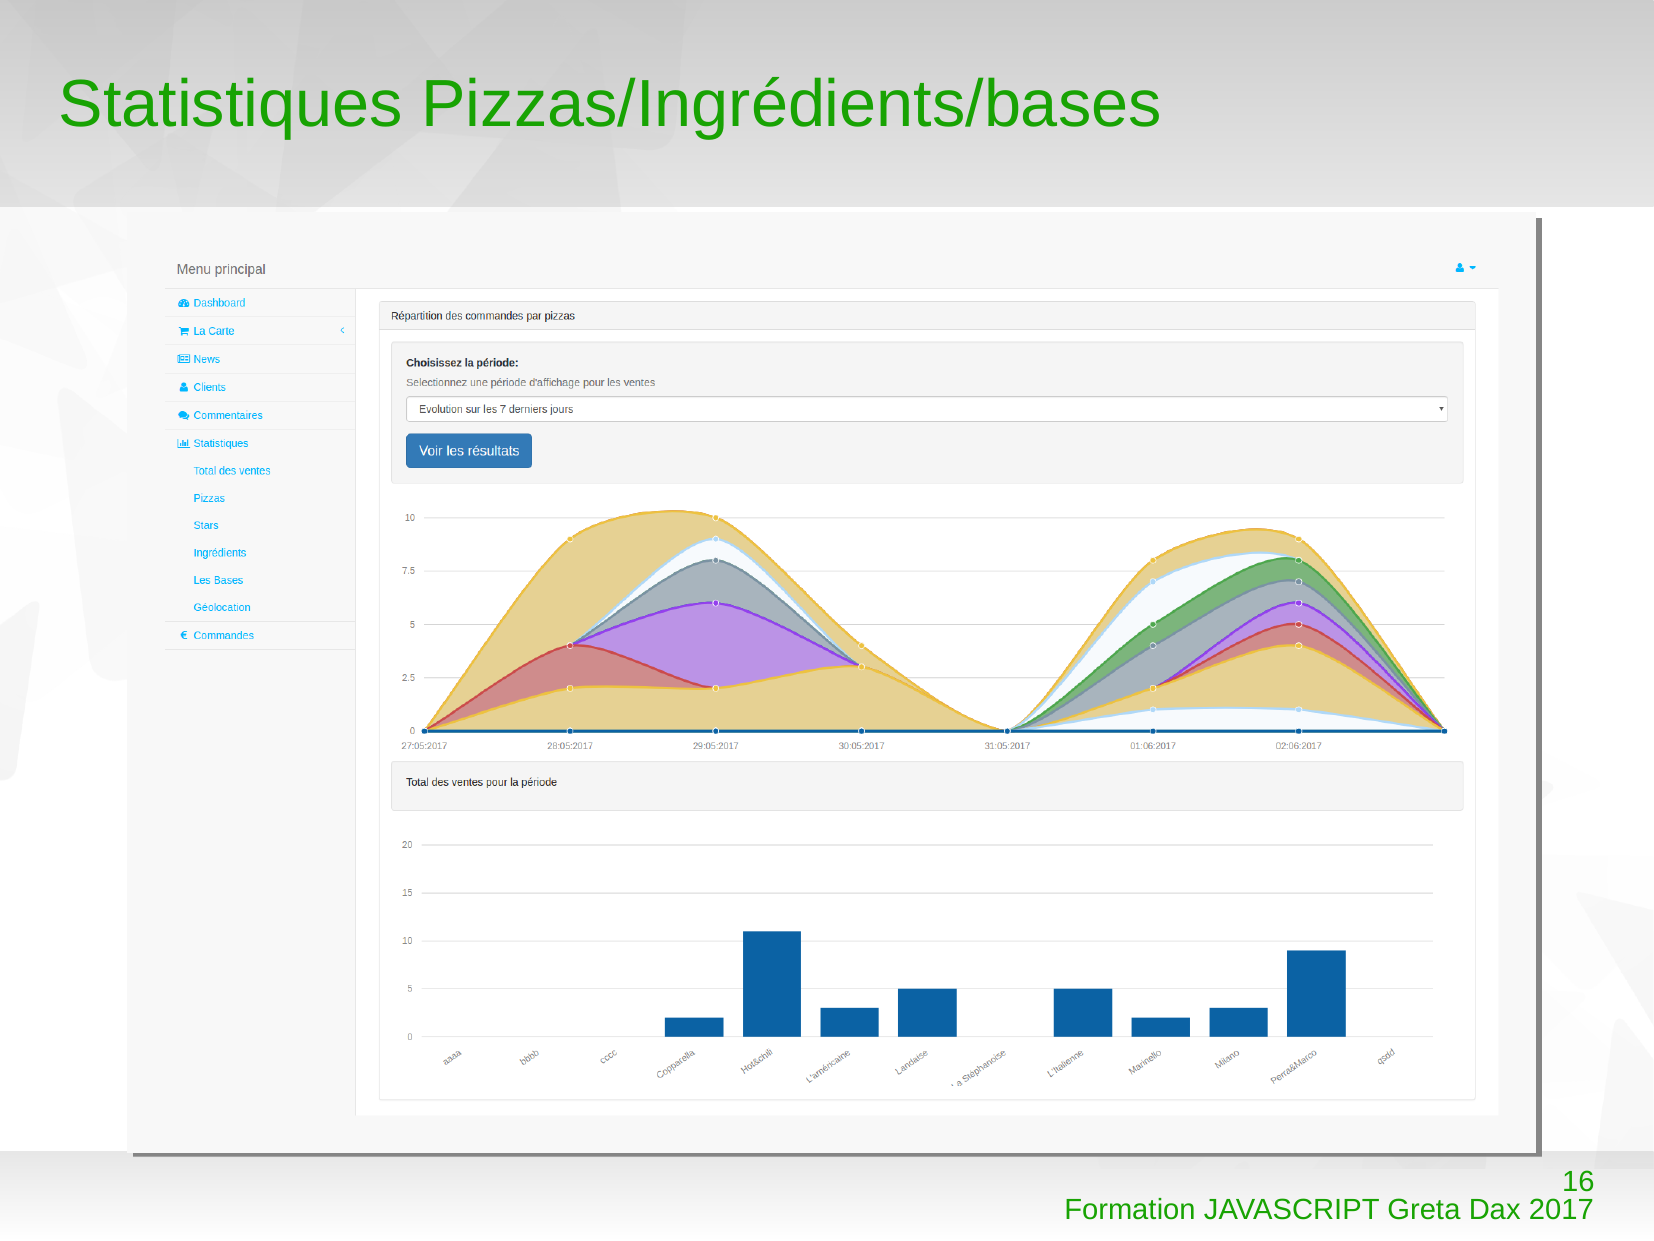

# Statistiques Pizzas/Ingrédients/bases
16
Formation JAVASCRIPT Greta Dax 2017